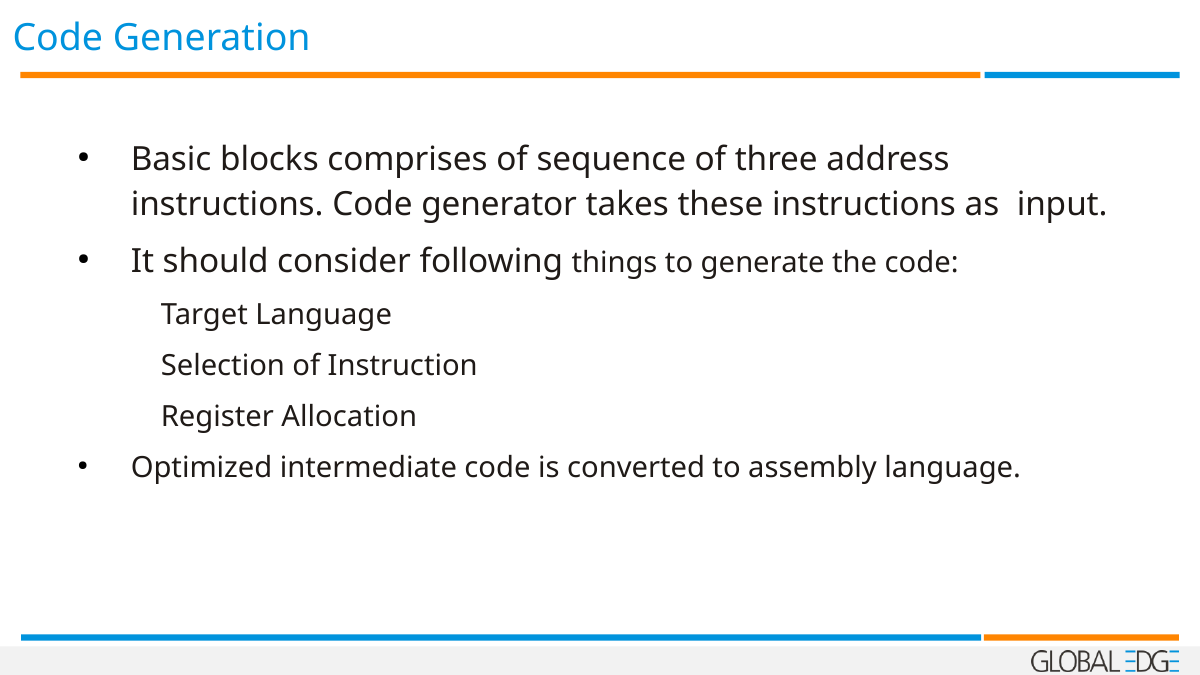

# Code Generation
Basic blocks comprises of sequence of three address instructions. Code generator takes these instructions as input.
It should consider following things to generate the code:
 Target Language
 Selection of Instruction
 Register Allocation
Optimized intermediate code is converted to assembly language.